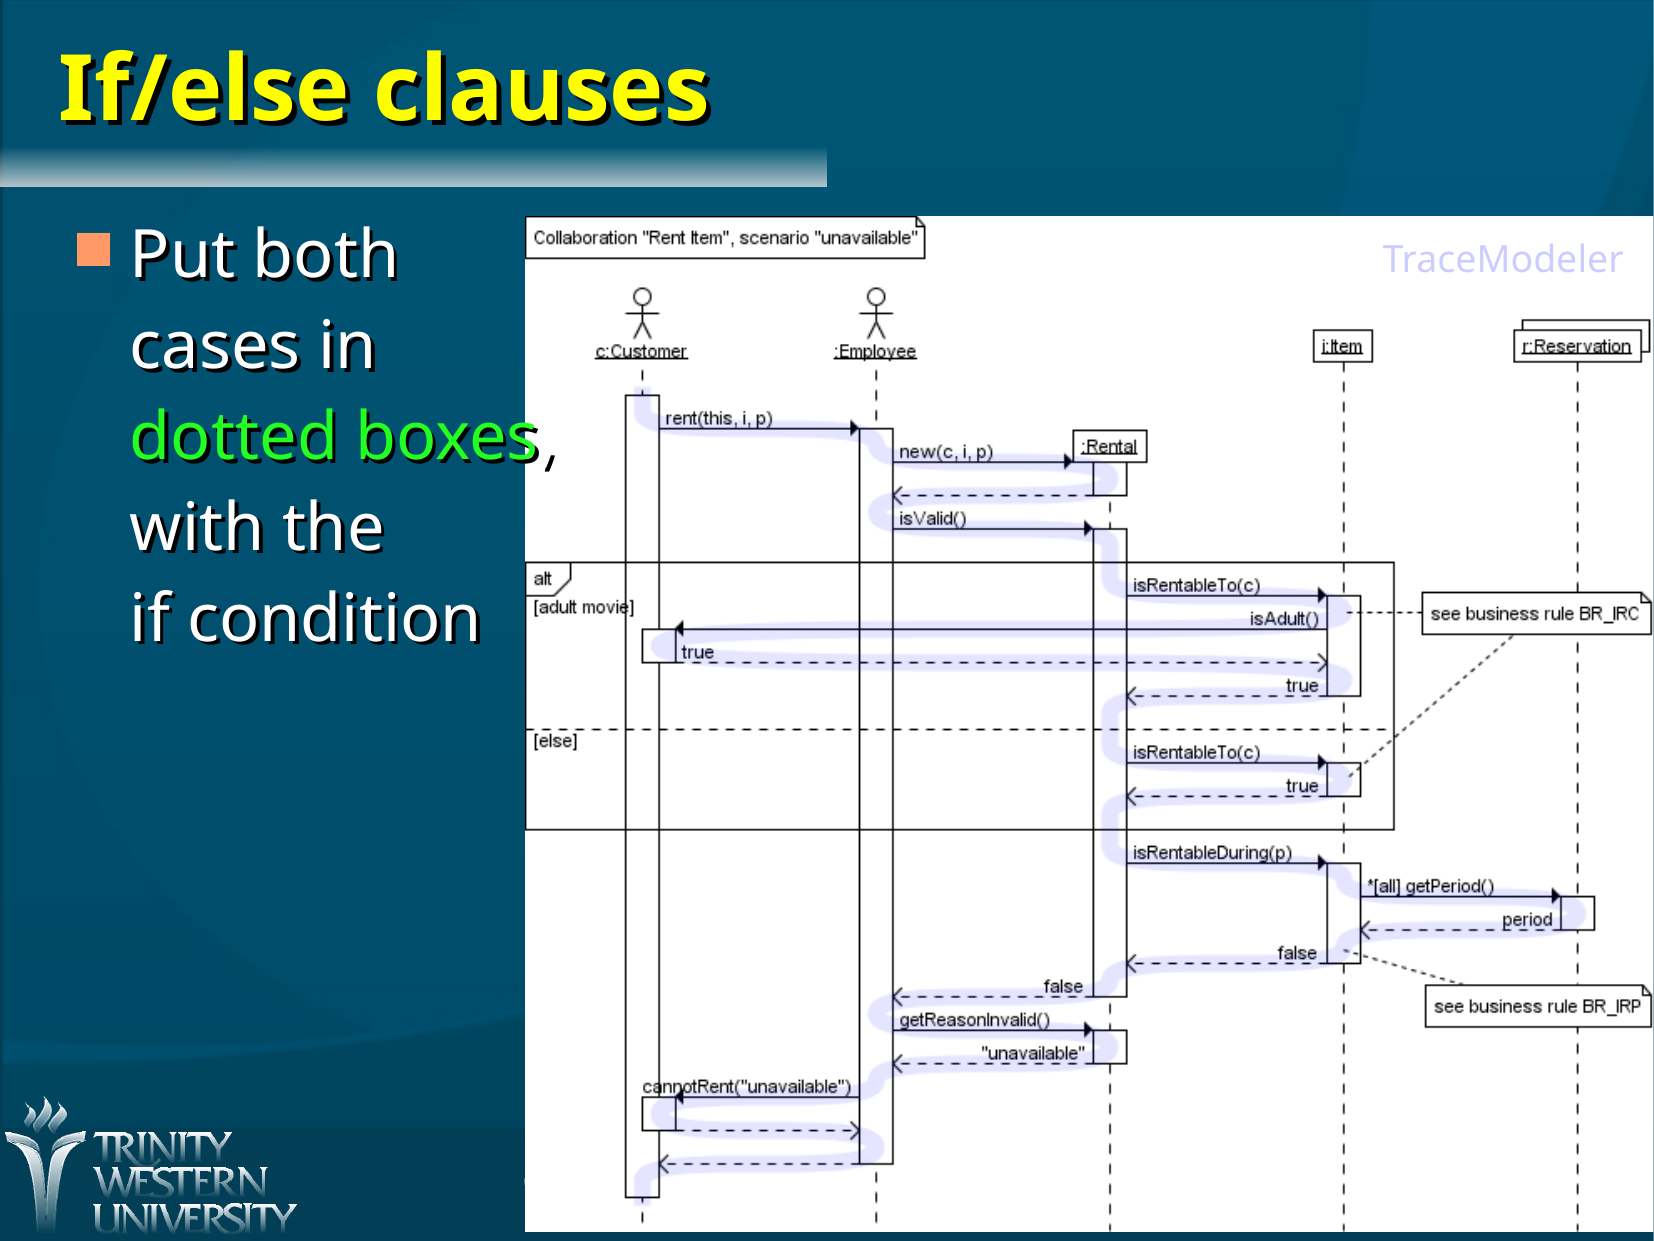

# If/else clauses
Put both
cases in
dotted boxes,
with the
if condition
TraceModeler
CMPT166: sequence diagrams
10 Mar 2010
8